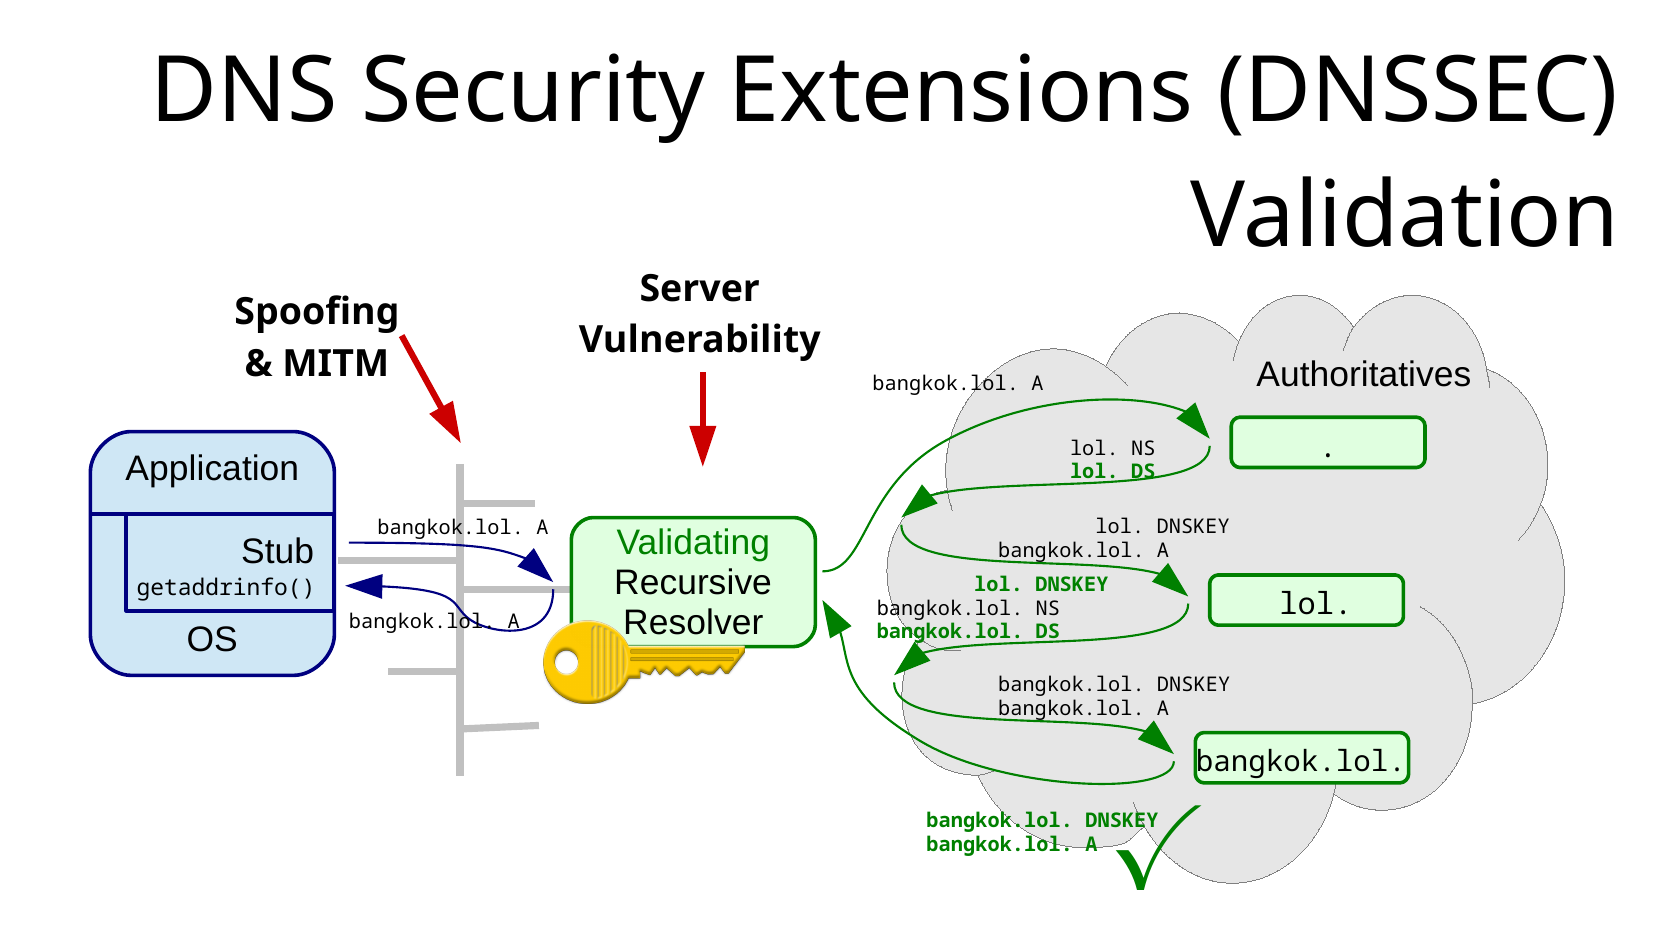

# DNS Security Extensions (DNSSEC) Validation
Server
Vulnerability
Spoofing & MITM
Authoritatives
bangkok.lol. A
.
lol. NS
Application
lol. DS
lol. DNSKEY
bangkok.lol. A
Validating
Stub
bangkok.lol. A
Recursive
lol. DNSKEY
getaddrinfo()
lol.
bangkok.lol. NS
Resolver
bangkok.lol. A
bangkok.lol. DS
OS
bangkok.lol. DNSKEY
bangkok.lol. A
bangkok.lol.
✓
bangkok.lol. DNSKEY
bangkok.lol. A